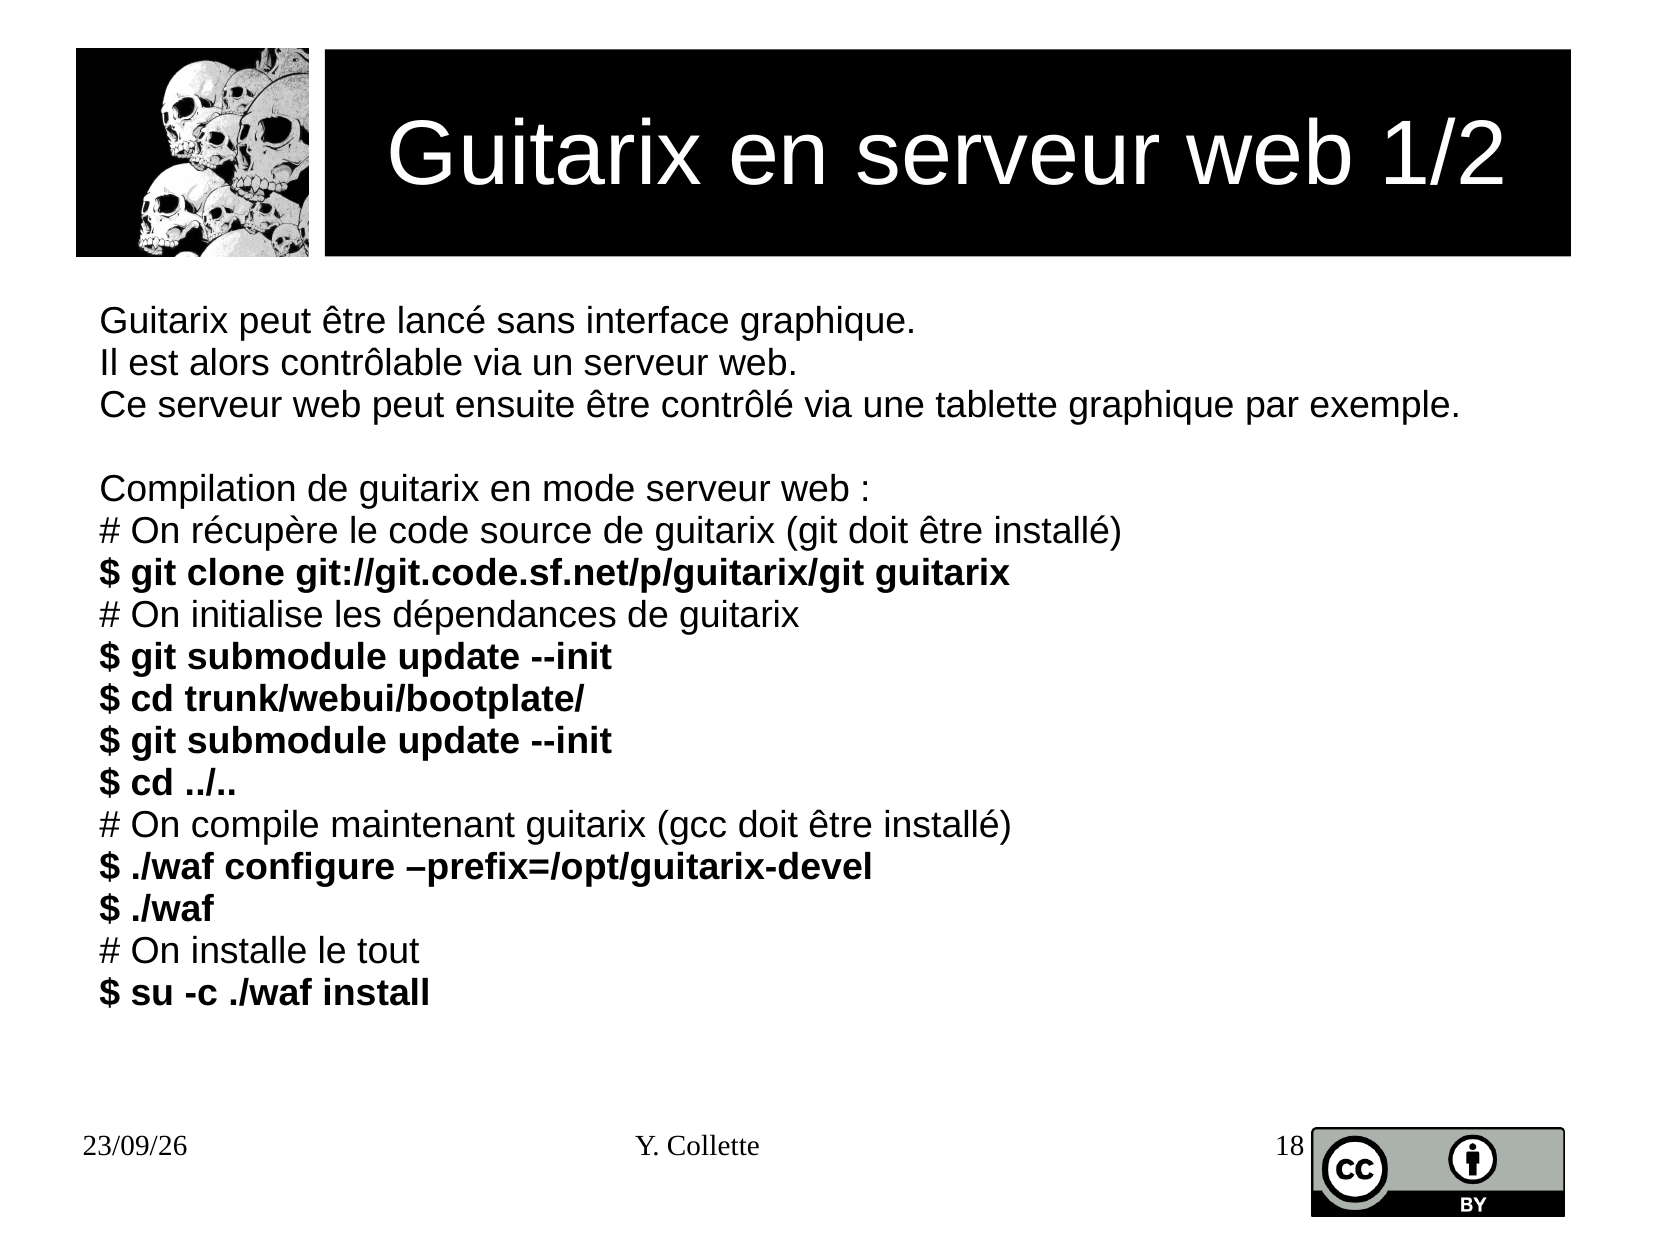

# Guitarix en serveur web 1/2
Guitarix peut être lancé sans interface graphique.
Il est alors contrôlable via un serveur web.
Ce serveur web peut ensuite être contrôlé via une tablette graphique par exemple.
Compilation de guitarix en mode serveur web :
# On récupère le code source de guitarix (git doit être installé)
$ git clone git://git.code.sf.net/p/guitarix/git guitarix
# On initialise les dépendances de guitarix
$ git submodule update --init
$ cd trunk/webui/bootplate/
$ git submodule update --init
$ cd ../..
# On compile maintenant guitarix (gcc doit être installé)
$ ./waf configure –prefix=/opt/guitarix-devel
$ ./waf
# On installe le tout
$ su -c ./waf install
Y. Collette
18